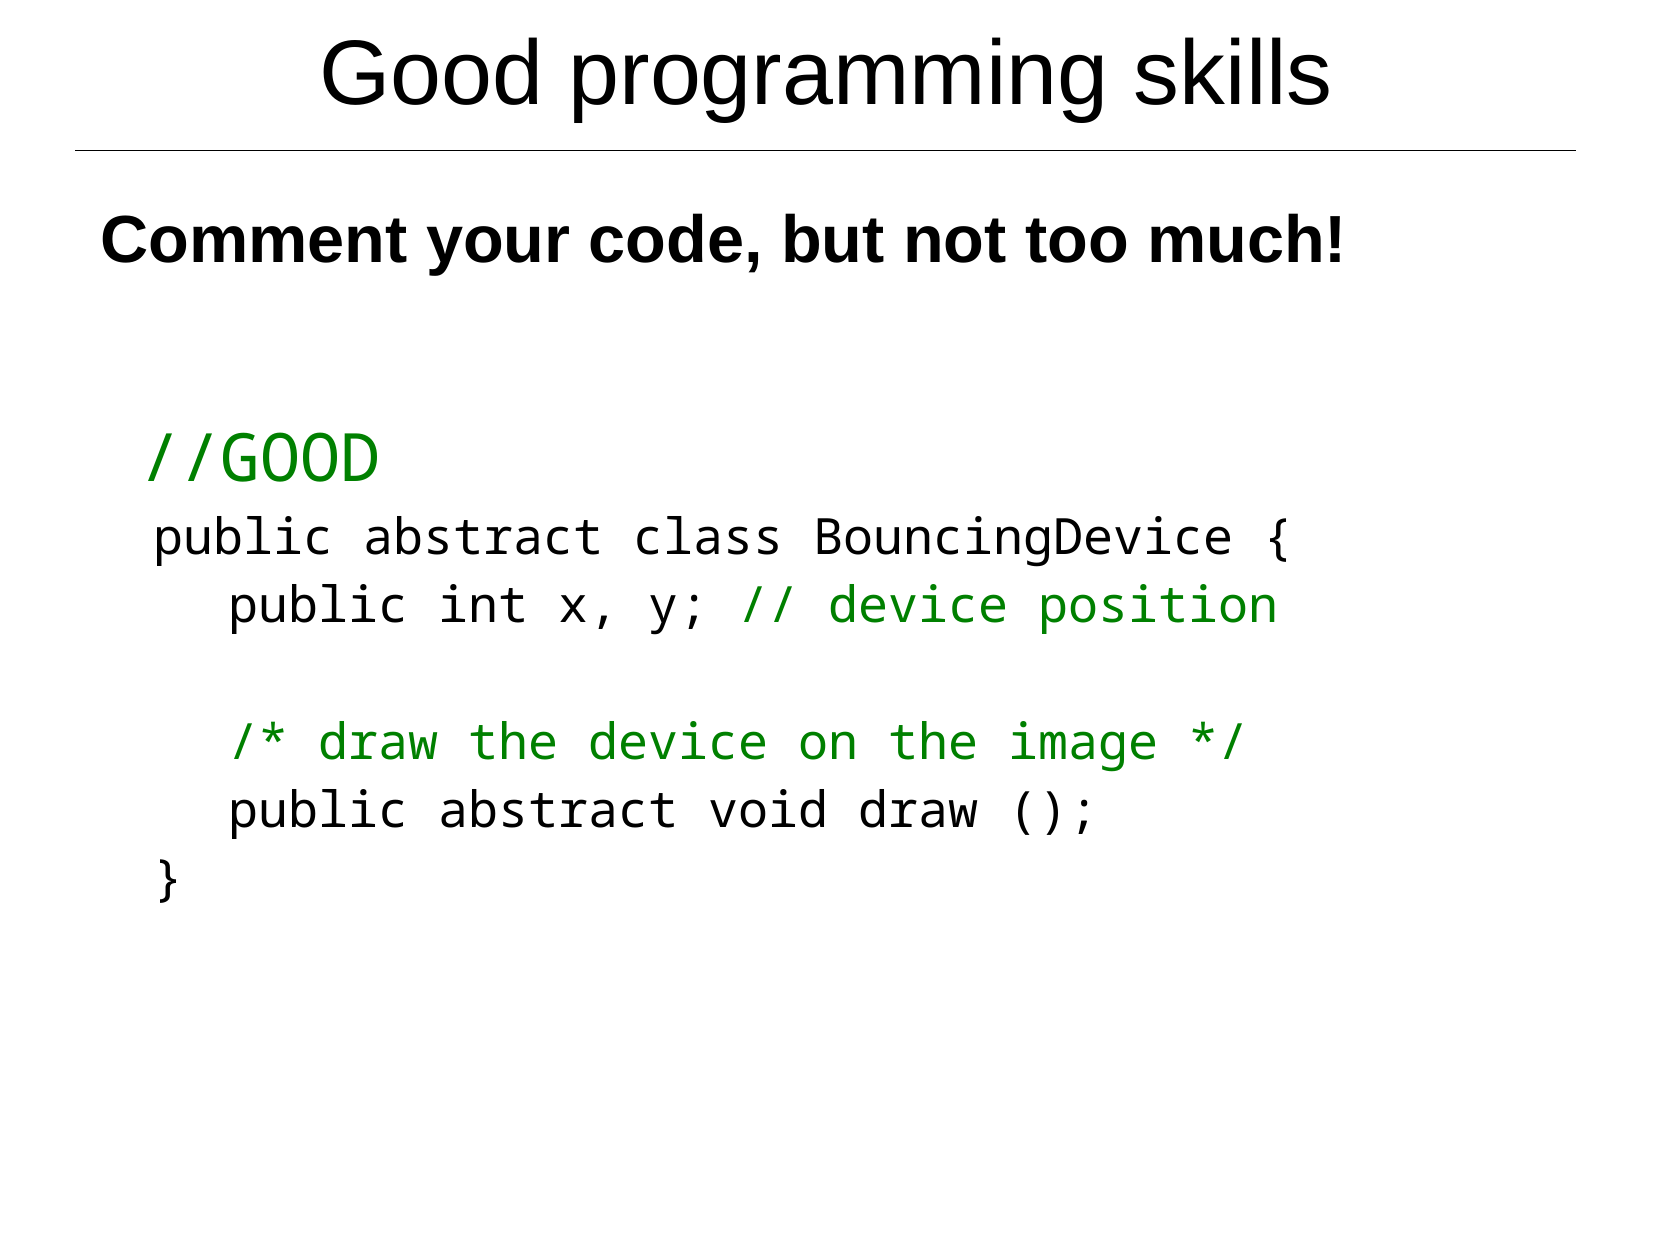

# Good programming skills
Comment your code, but not too much!
 //GOOD
public abstract class BouncingDevice {
	public int x, y; // device position
	/* draw the device on the image */
	public abstract void draw ();
}